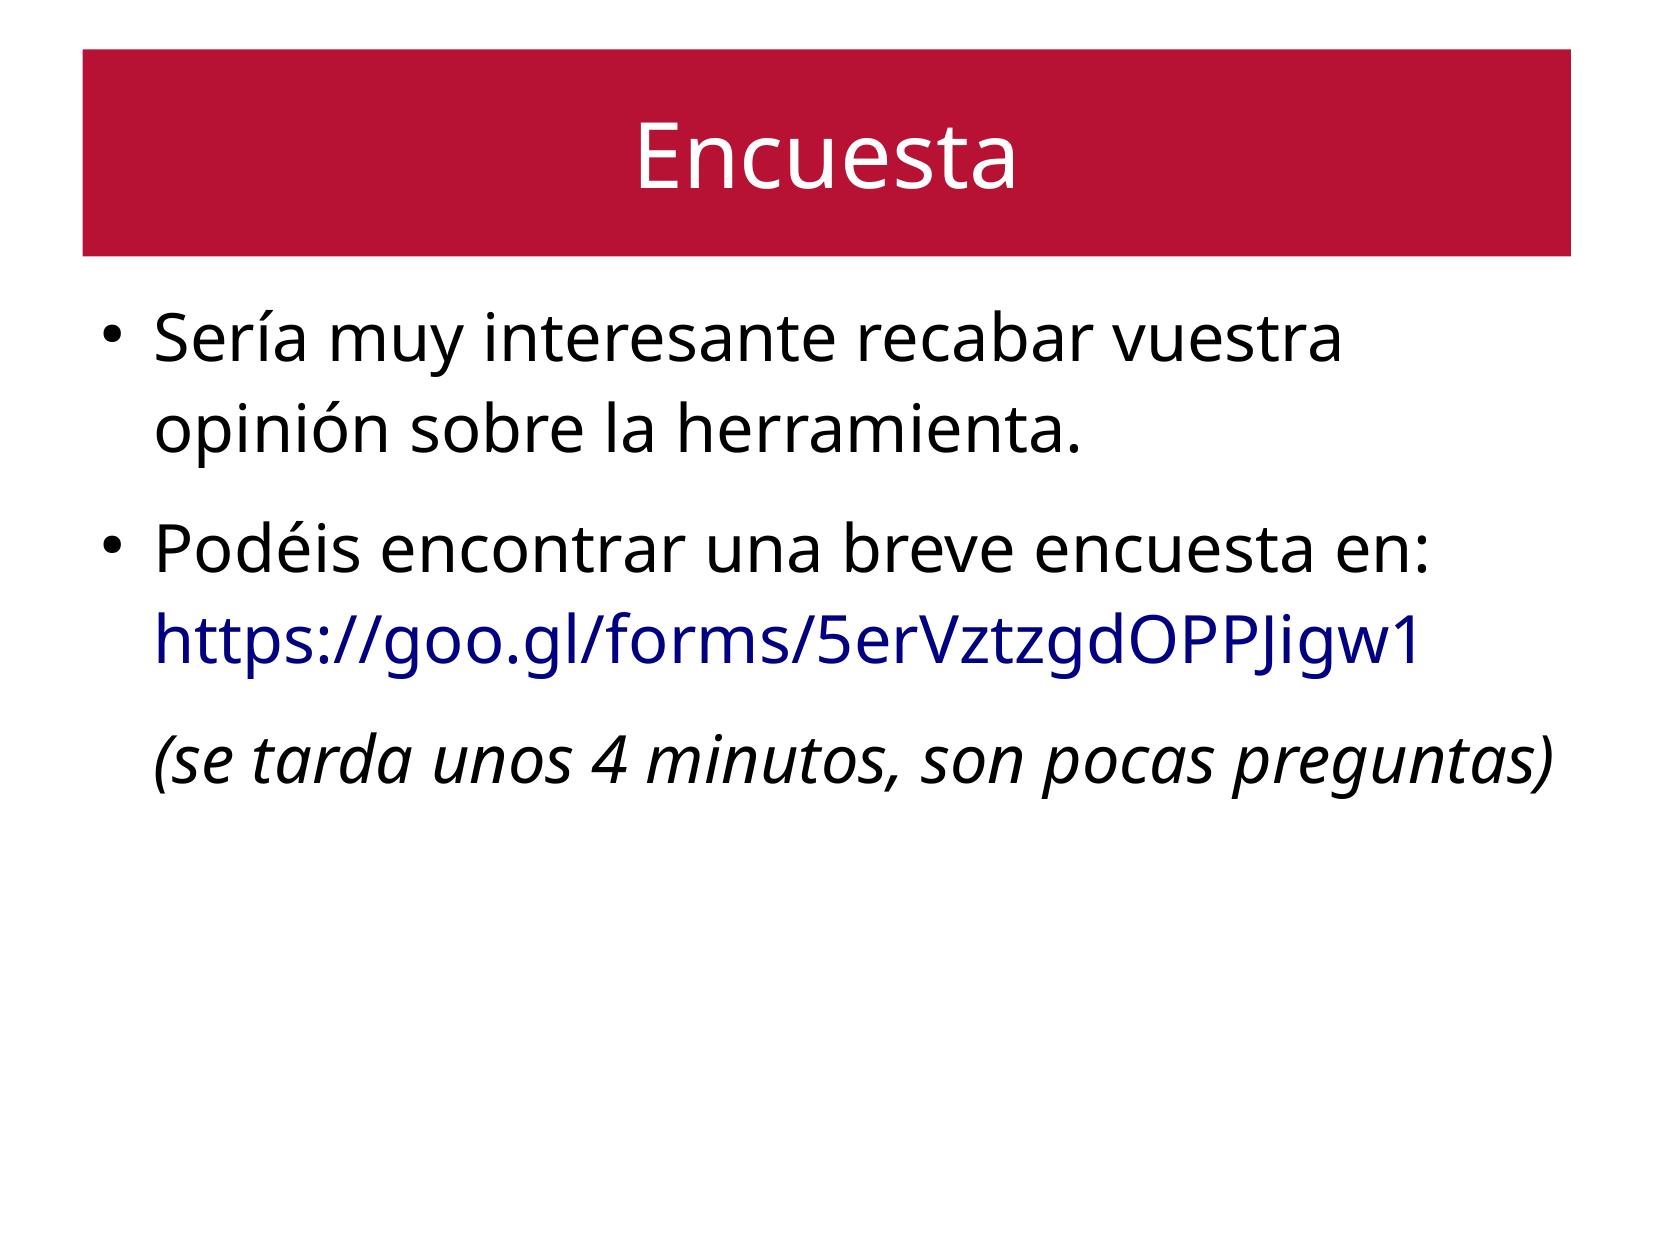

# Encuesta
Sería muy interesante recabar vuestra opinión sobre la herramienta.
Podéis encontrar una breve encuesta en:
https://goo.gl/forms/5erVztzgdOPPJigw1
(se tarda unos 4 minutos, son pocas preguntas)